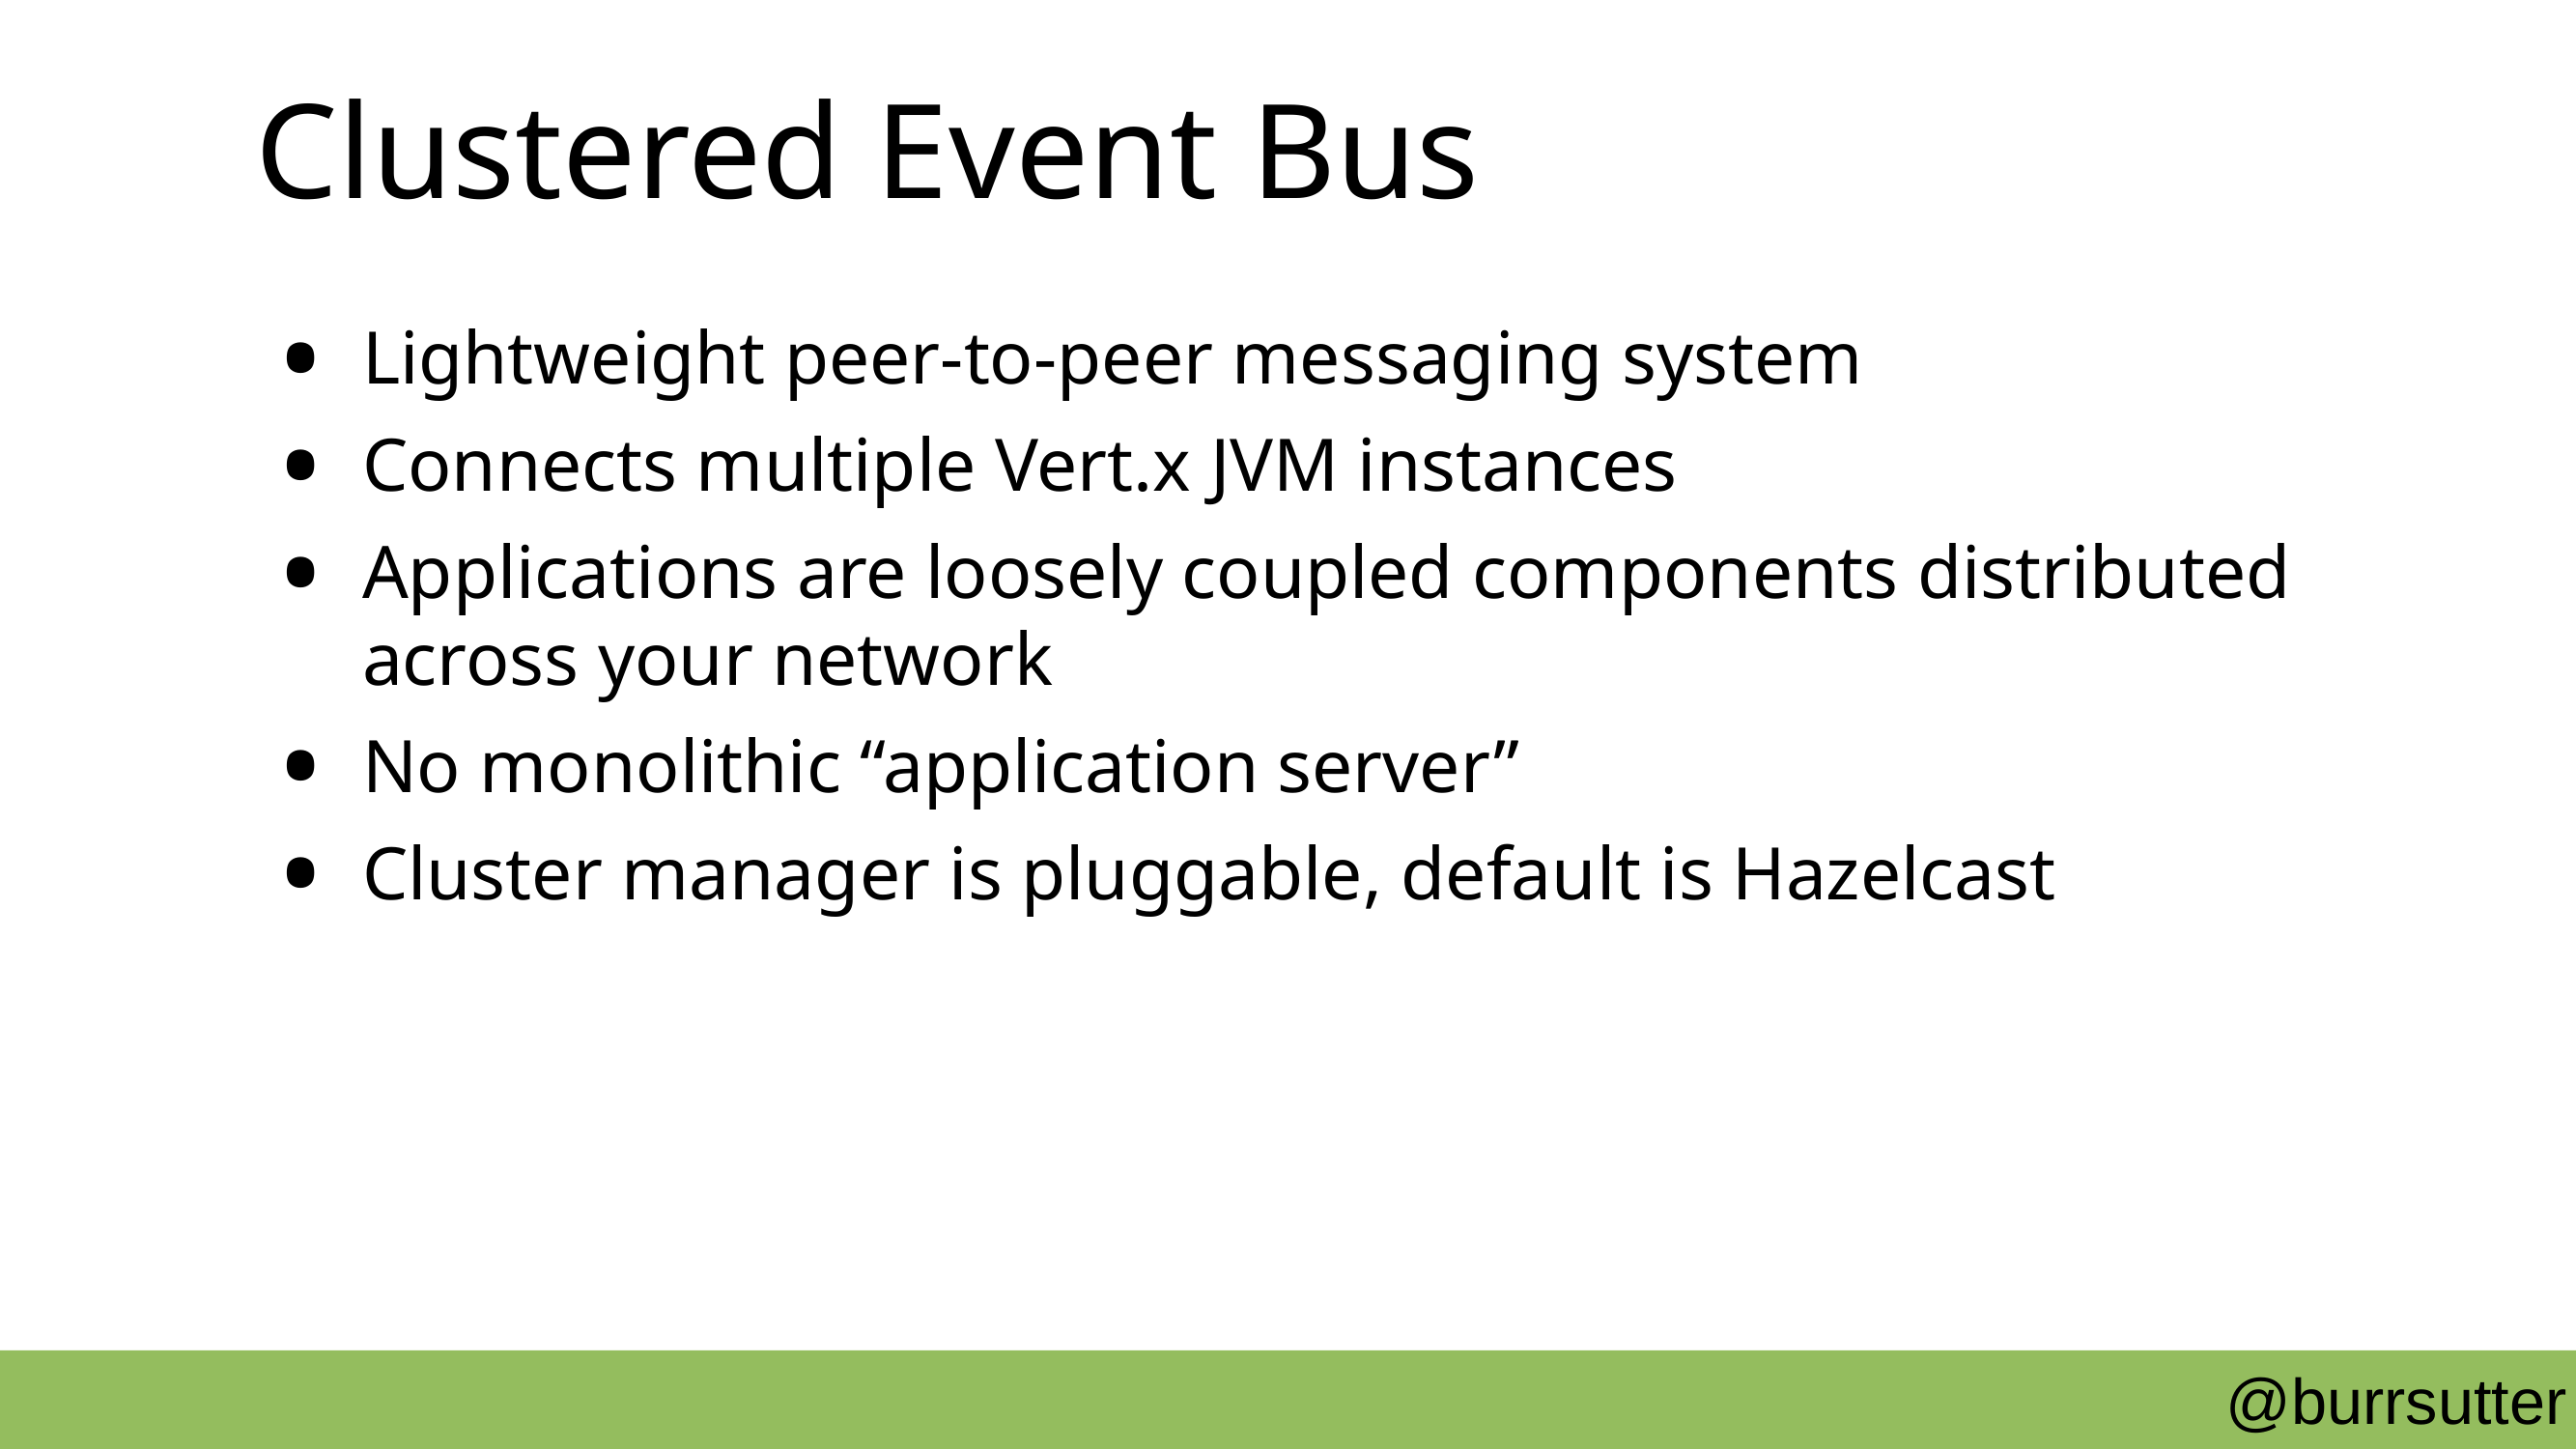

# Clustered Event Bus
Lightweight peer-to-peer messaging system
Connects multiple Vert.x JVM instances
Applications are loosely coupled components distributed across your network
No monolithic “application server”
Cluster manager is pluggable, default is Hazelcast